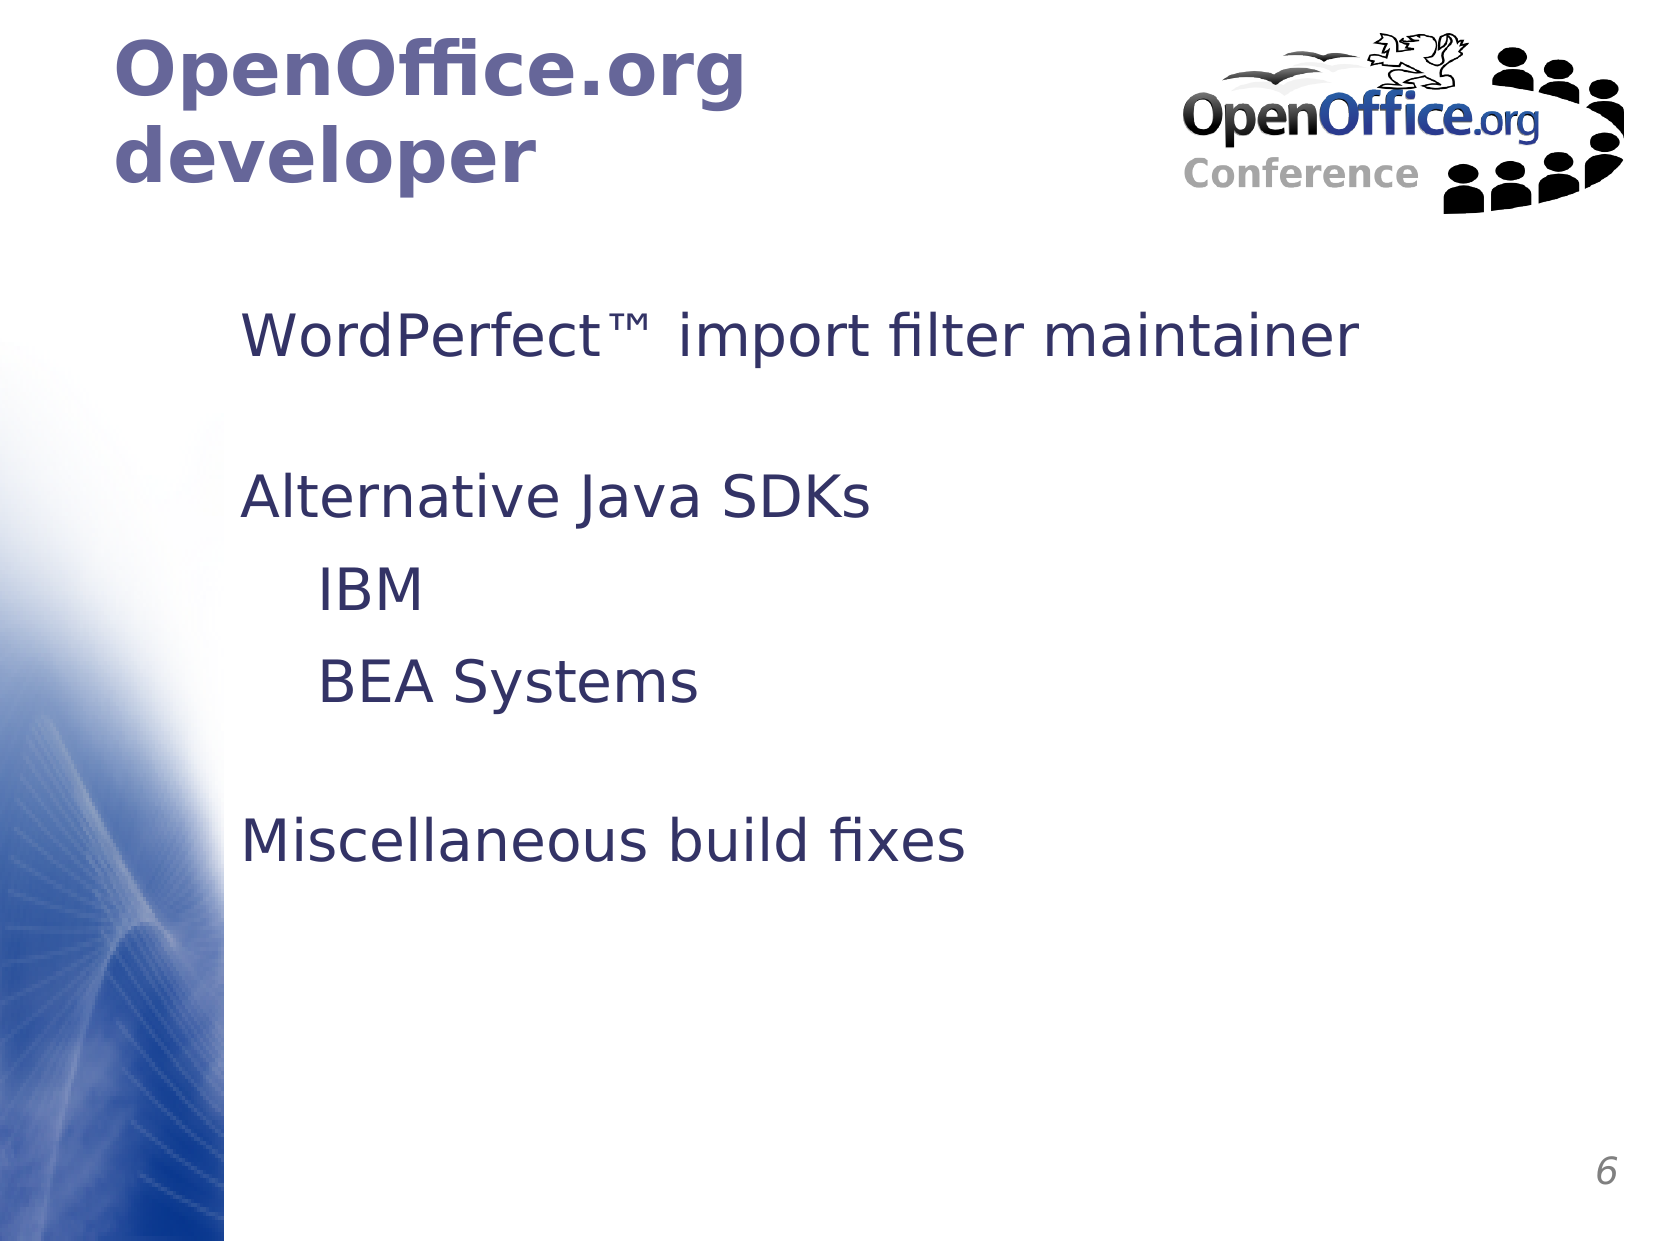

# OpenOffice.org developer
WordPerfect™ import filter maintainer
Alternative Java SDKs
IBM
BEA Systems
Miscellaneous build fixes